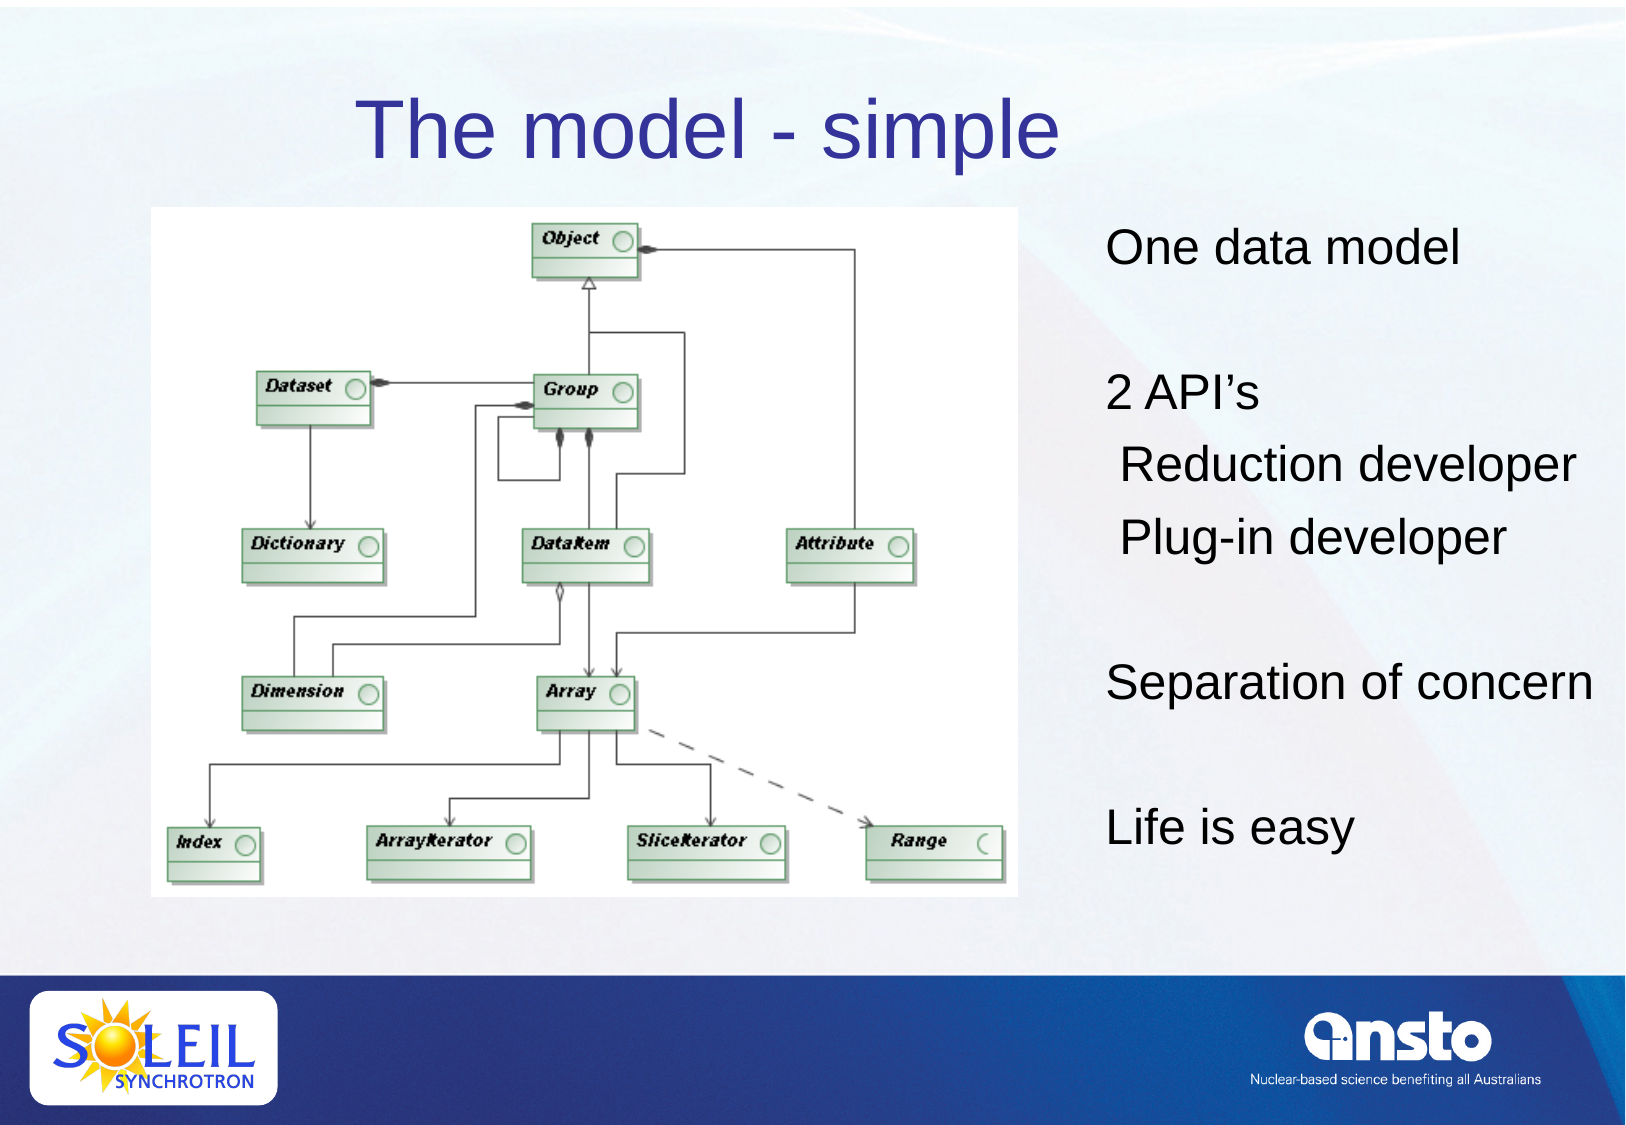

# The model - simple
One data model
2 API’s
 Reduction developer
 Plug-in developer
Separation of concern
Life is easy